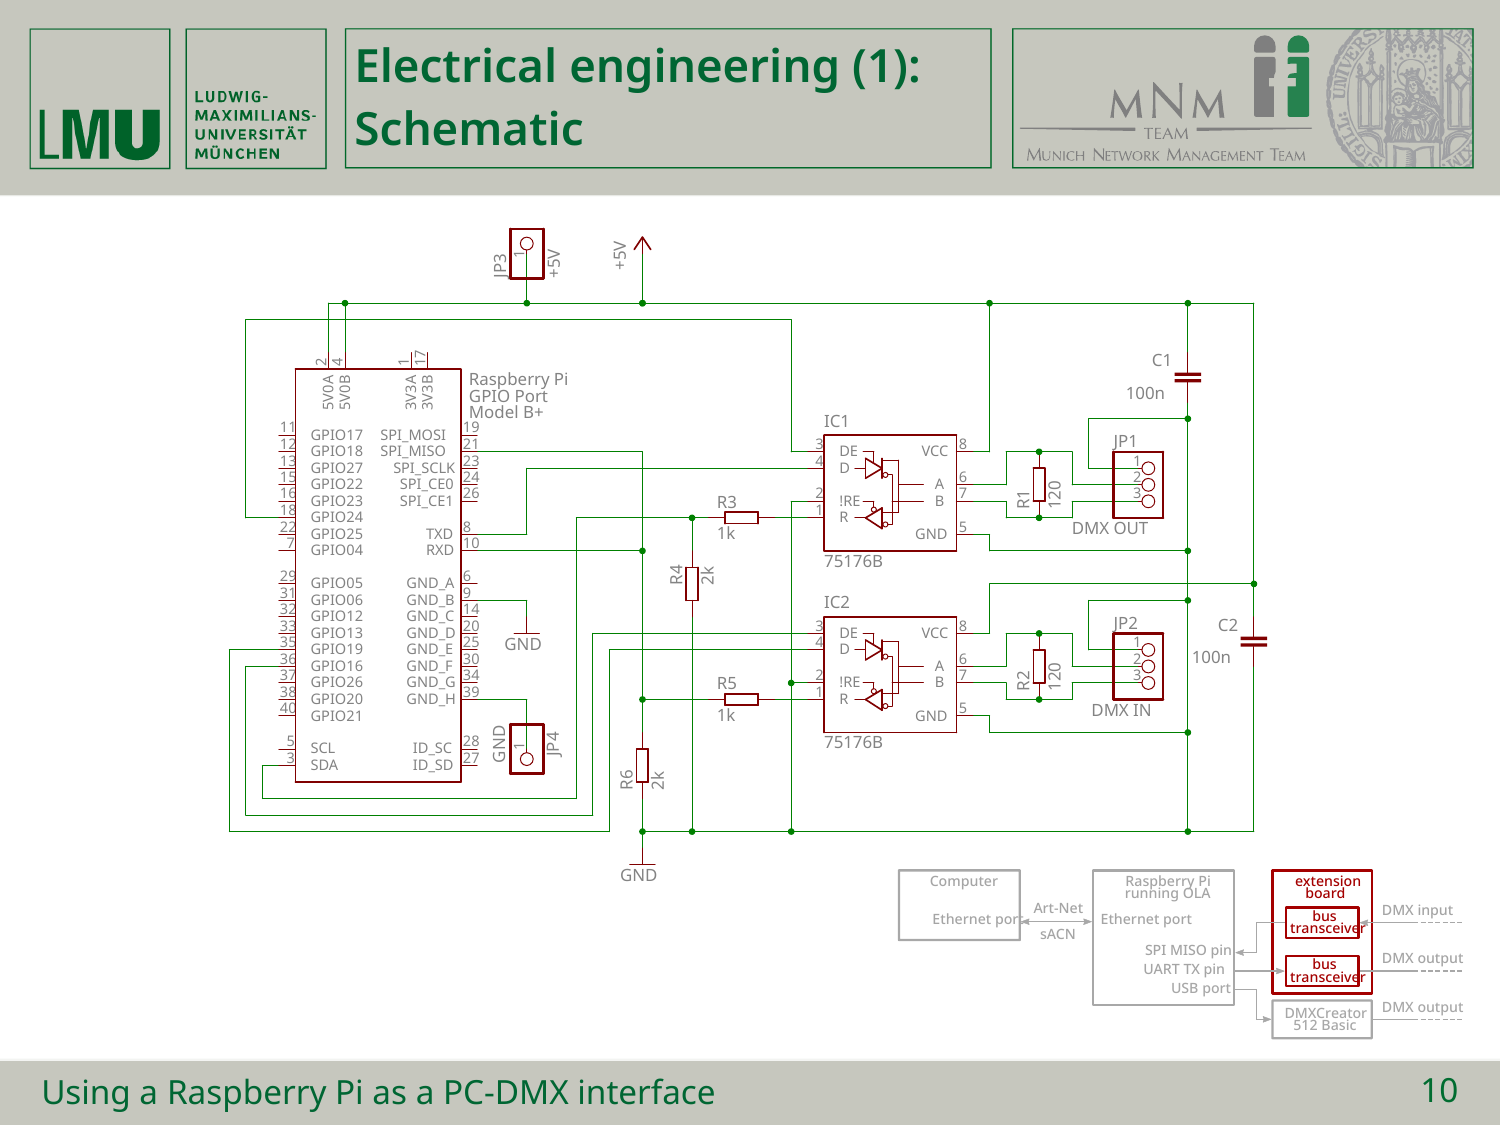

# Electrical engineering (1): Schematic
PC-DMX interface with Raspberry Pi
10